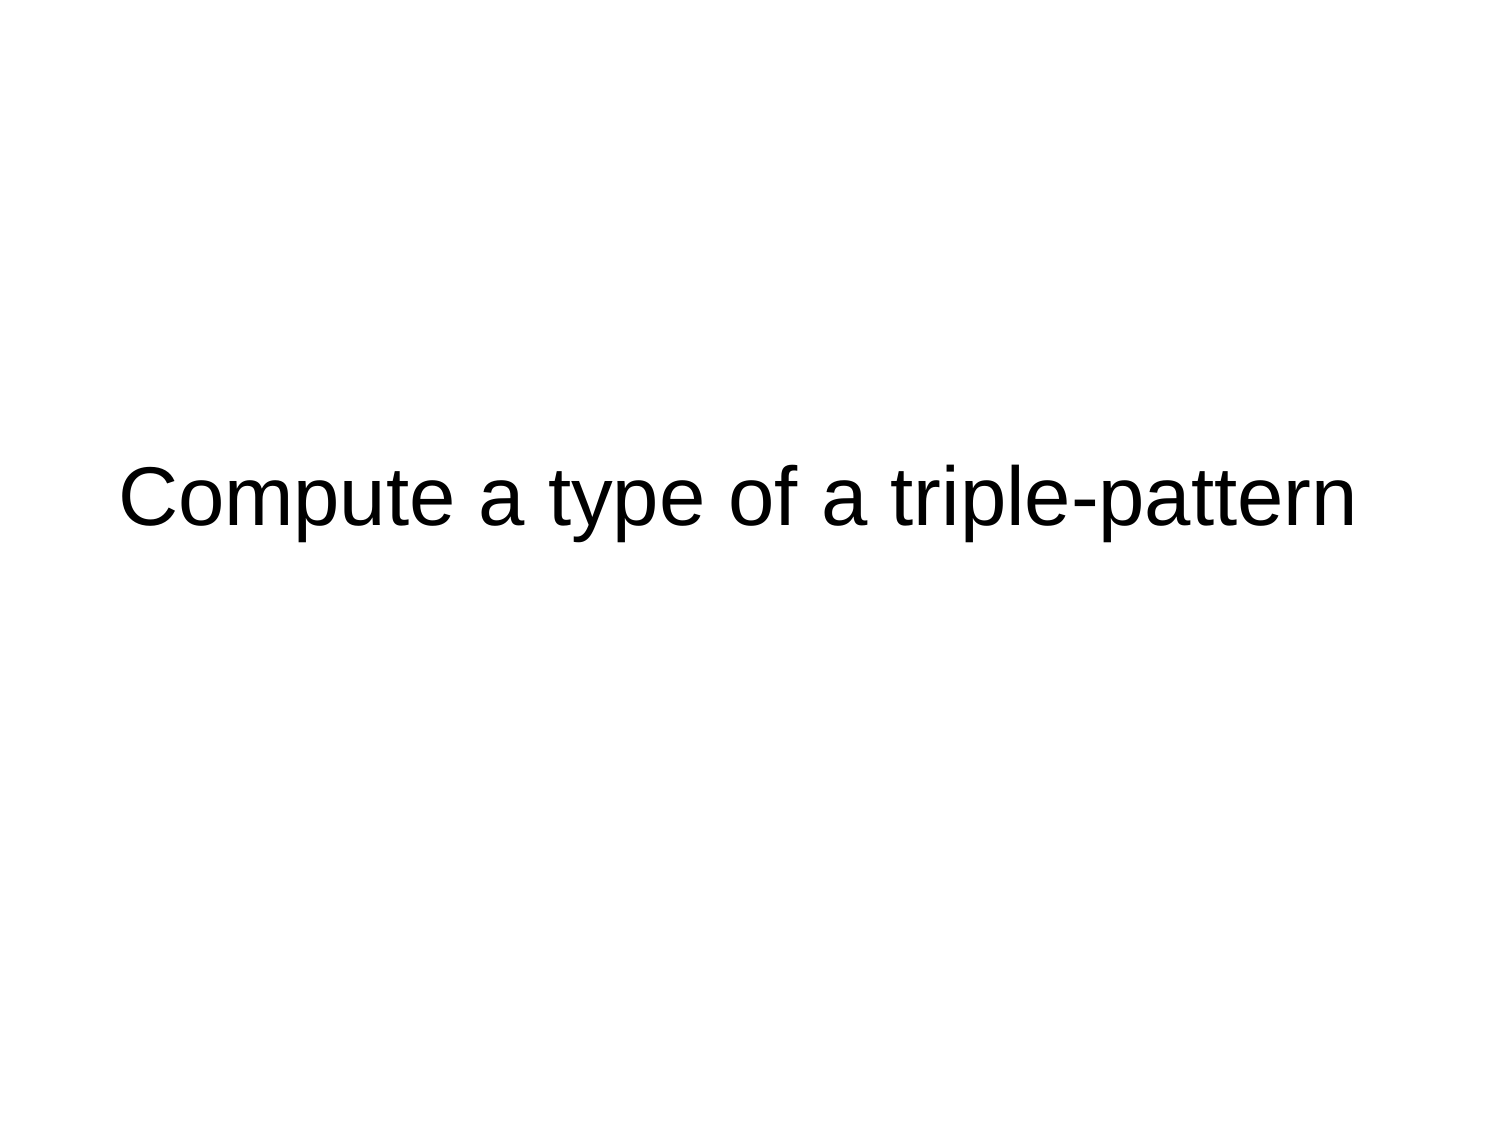

# Compute a type of a triple-pattern